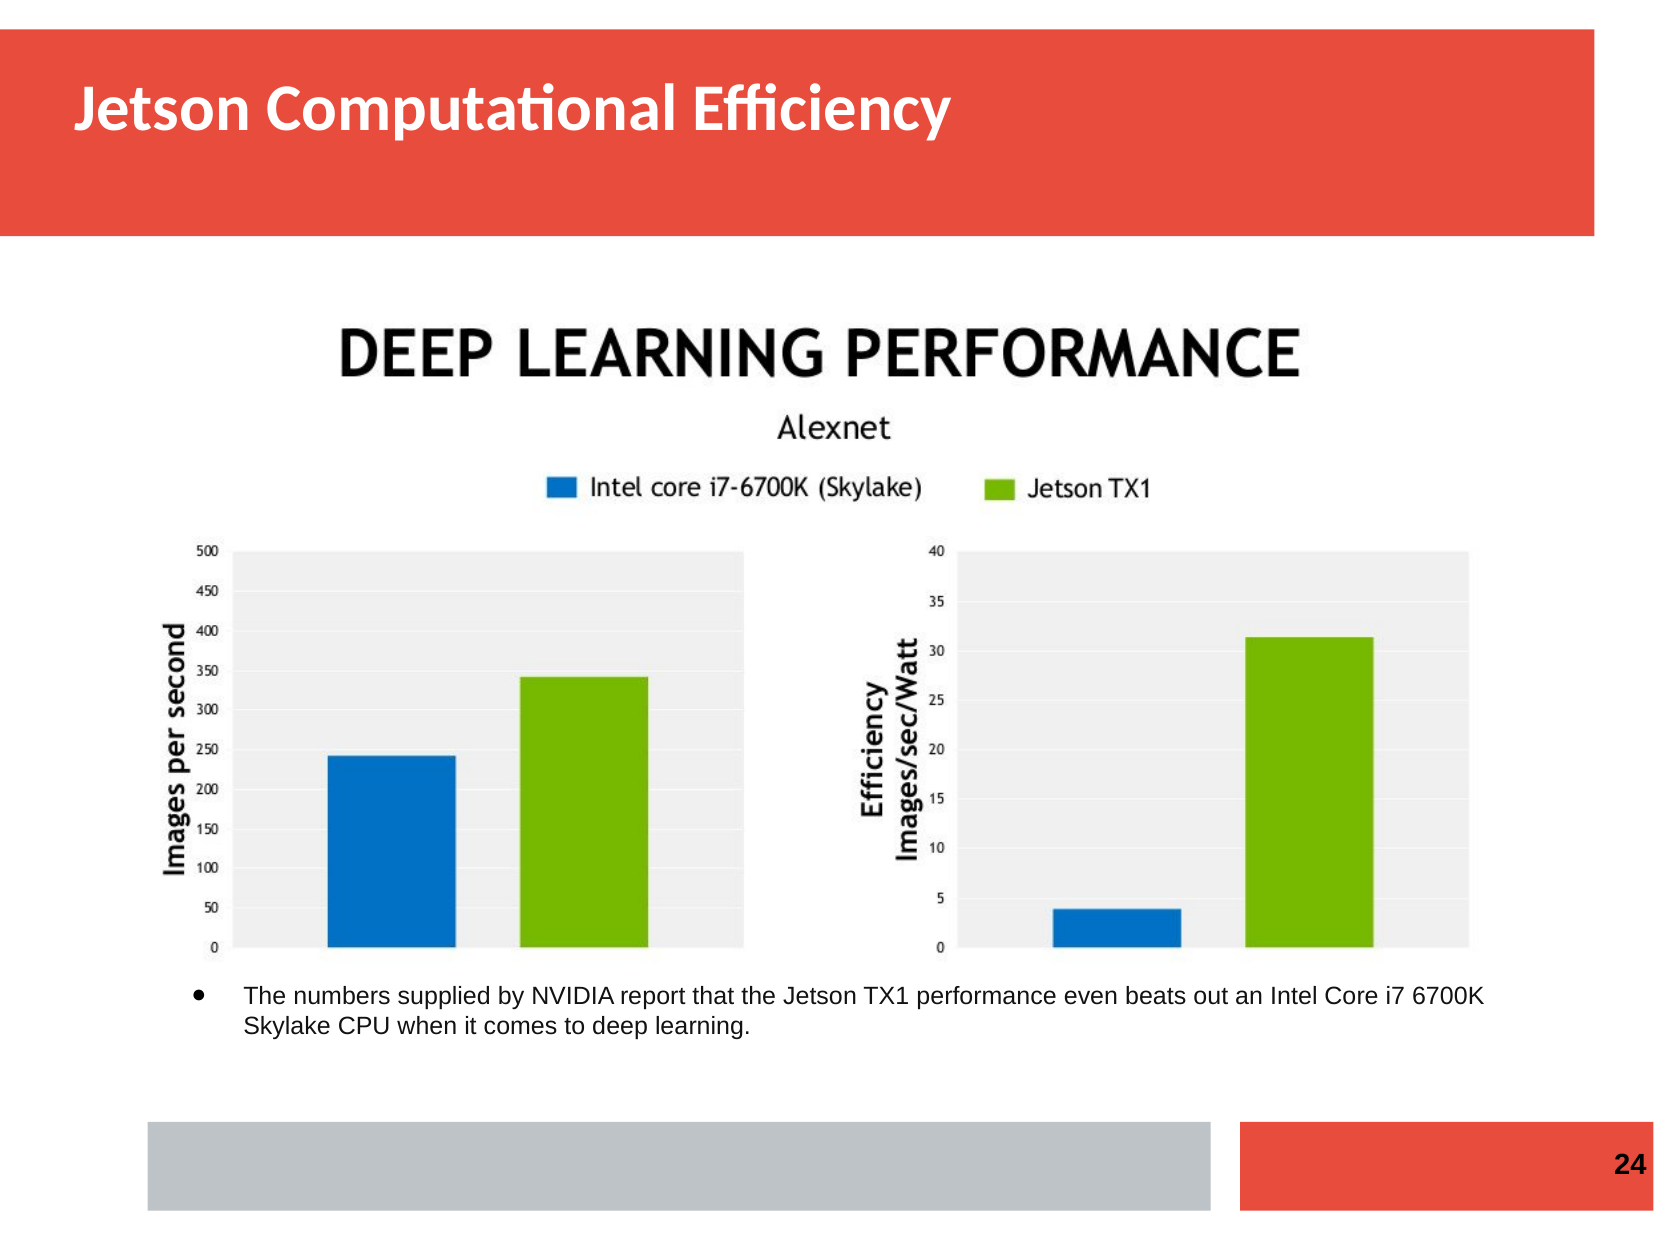

# Jetson Computational Efficiency
The numbers supplied by NVIDIA report that the Jetson TX1 performance even beats out an Intel Core i7 6700K Skylake CPU when it comes to deep learning.